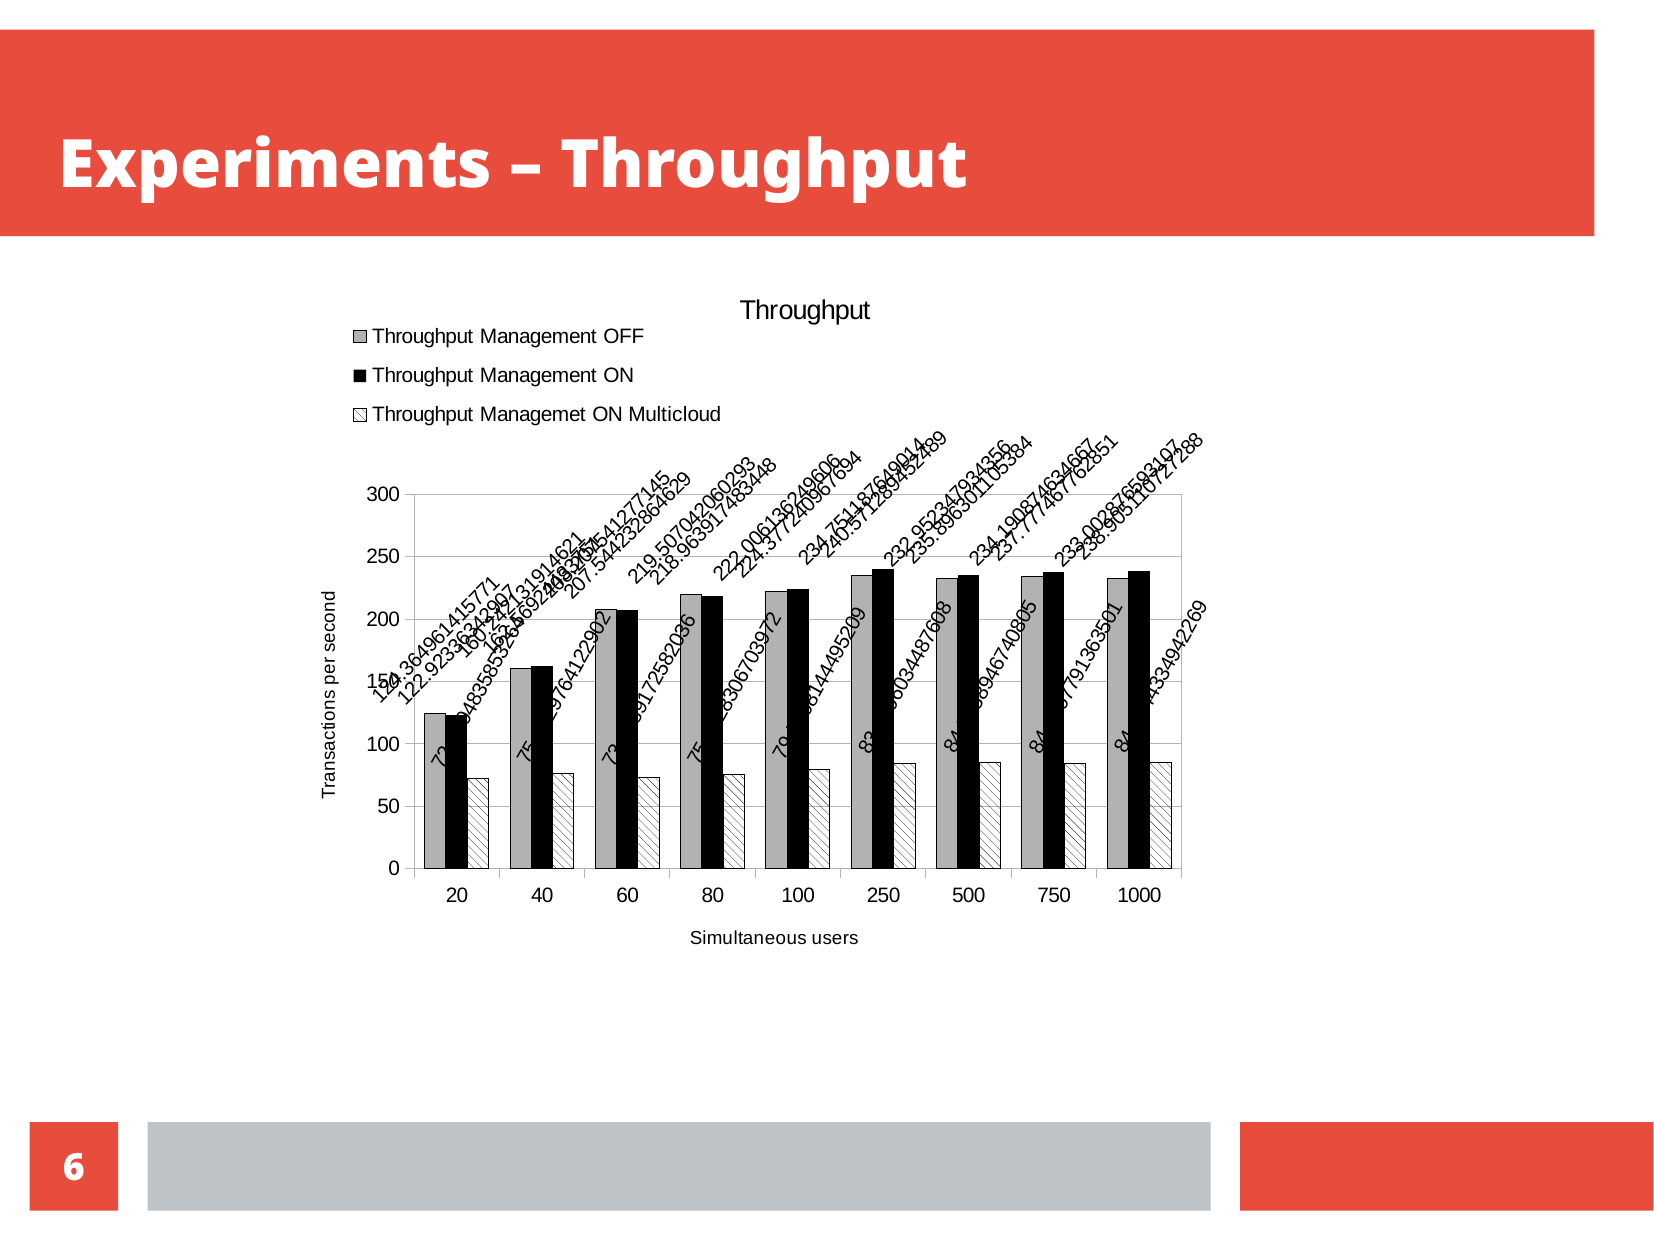

# Experiments – Throughput
### Chart: Throughput
| Category | Throughput Management OFF | Throughput Management ON | Throughput Managemet ON Multicloud |
|---|---|---|---|
| 20 | 124.364961415771 | 122.92336342907 | 72.0494835853264 |
| 40 | 160.242131914621 | 162.56924433751 | 75.9729764122902 |
| 60 | 208.207541277145 | 207.544232864629 | 73.3689172582036 |
| 80 | 219.507042060293 | 218.963917483448 | 75.3128306703972 |
| 100 | 222.006136249606 | 224.377240967694 | 79.5398144495209 |
| 250 | 234.751187649014 | 240.571289452489 | 83.9396034487608 |
| 500 | 232.952347934356 | 235.896301105384 | 84.7958946740805 |
| 750 | 234.190874634667 | 237.777467762851 | 84.3297791363501 |
| 1000 | 233.002876593107 | 238.905110727288 | 84.8244334942269 |6